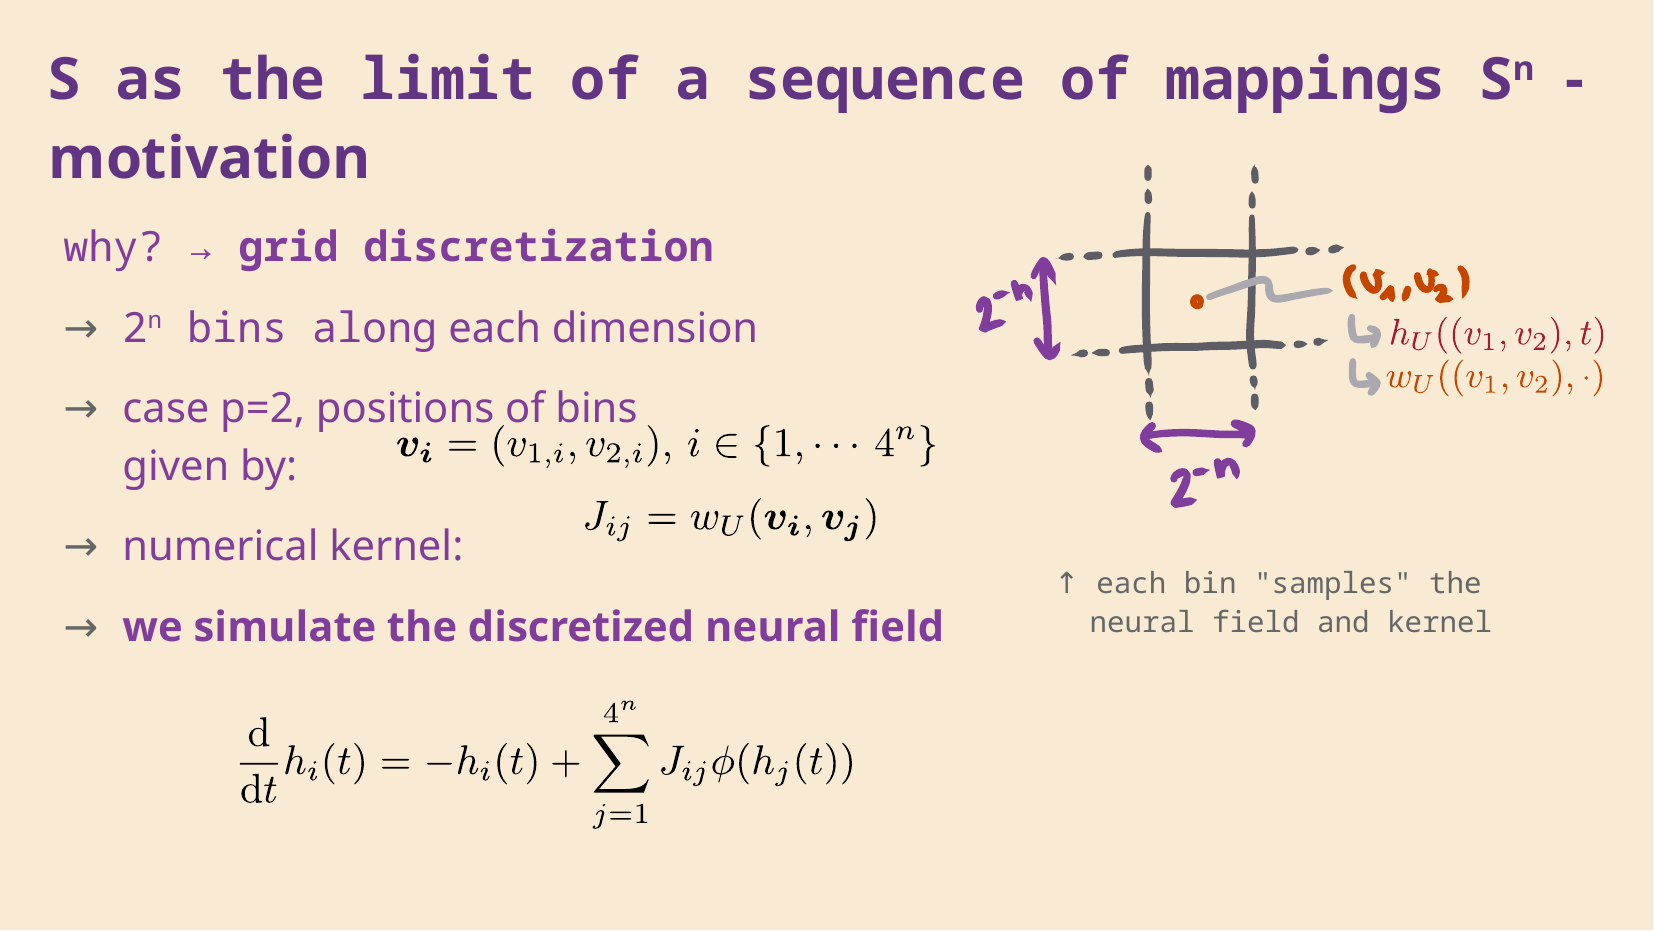

# S as the limit of a sequence of mappings Sn - motivation
why? → grid discretization
2n bins along each dimension
case p=2, positions of bins
given by:
numerical kernel:
we simulate the discretized neural field
↑ each bin "samples" the
 neural field and kernel